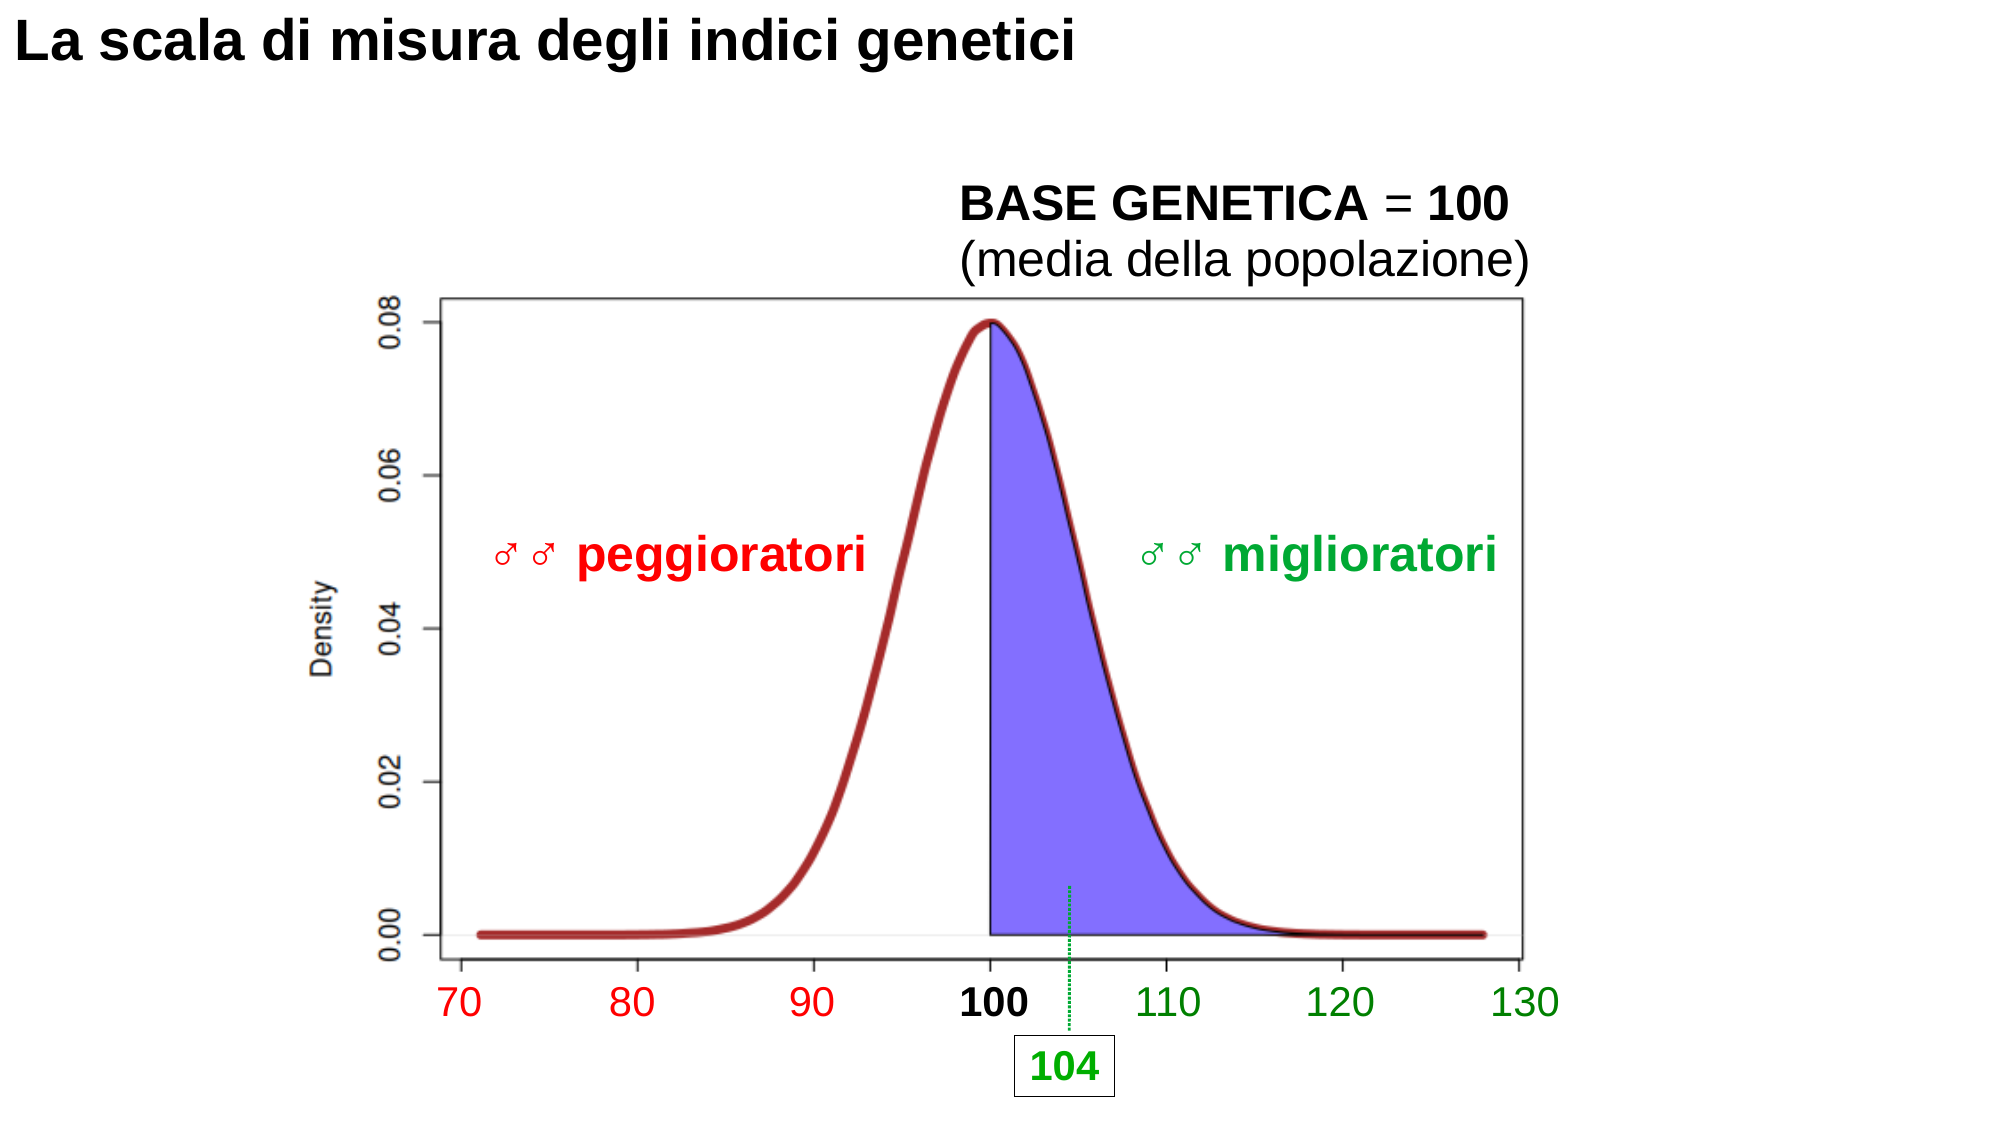

La scala di misura degli indici genetici
BASE GENETICA = 100
(media della popolazione)
♂♂ peggioratori ♂♂ miglioratori
70 80 	 90	 100 	 110	 120 130
104